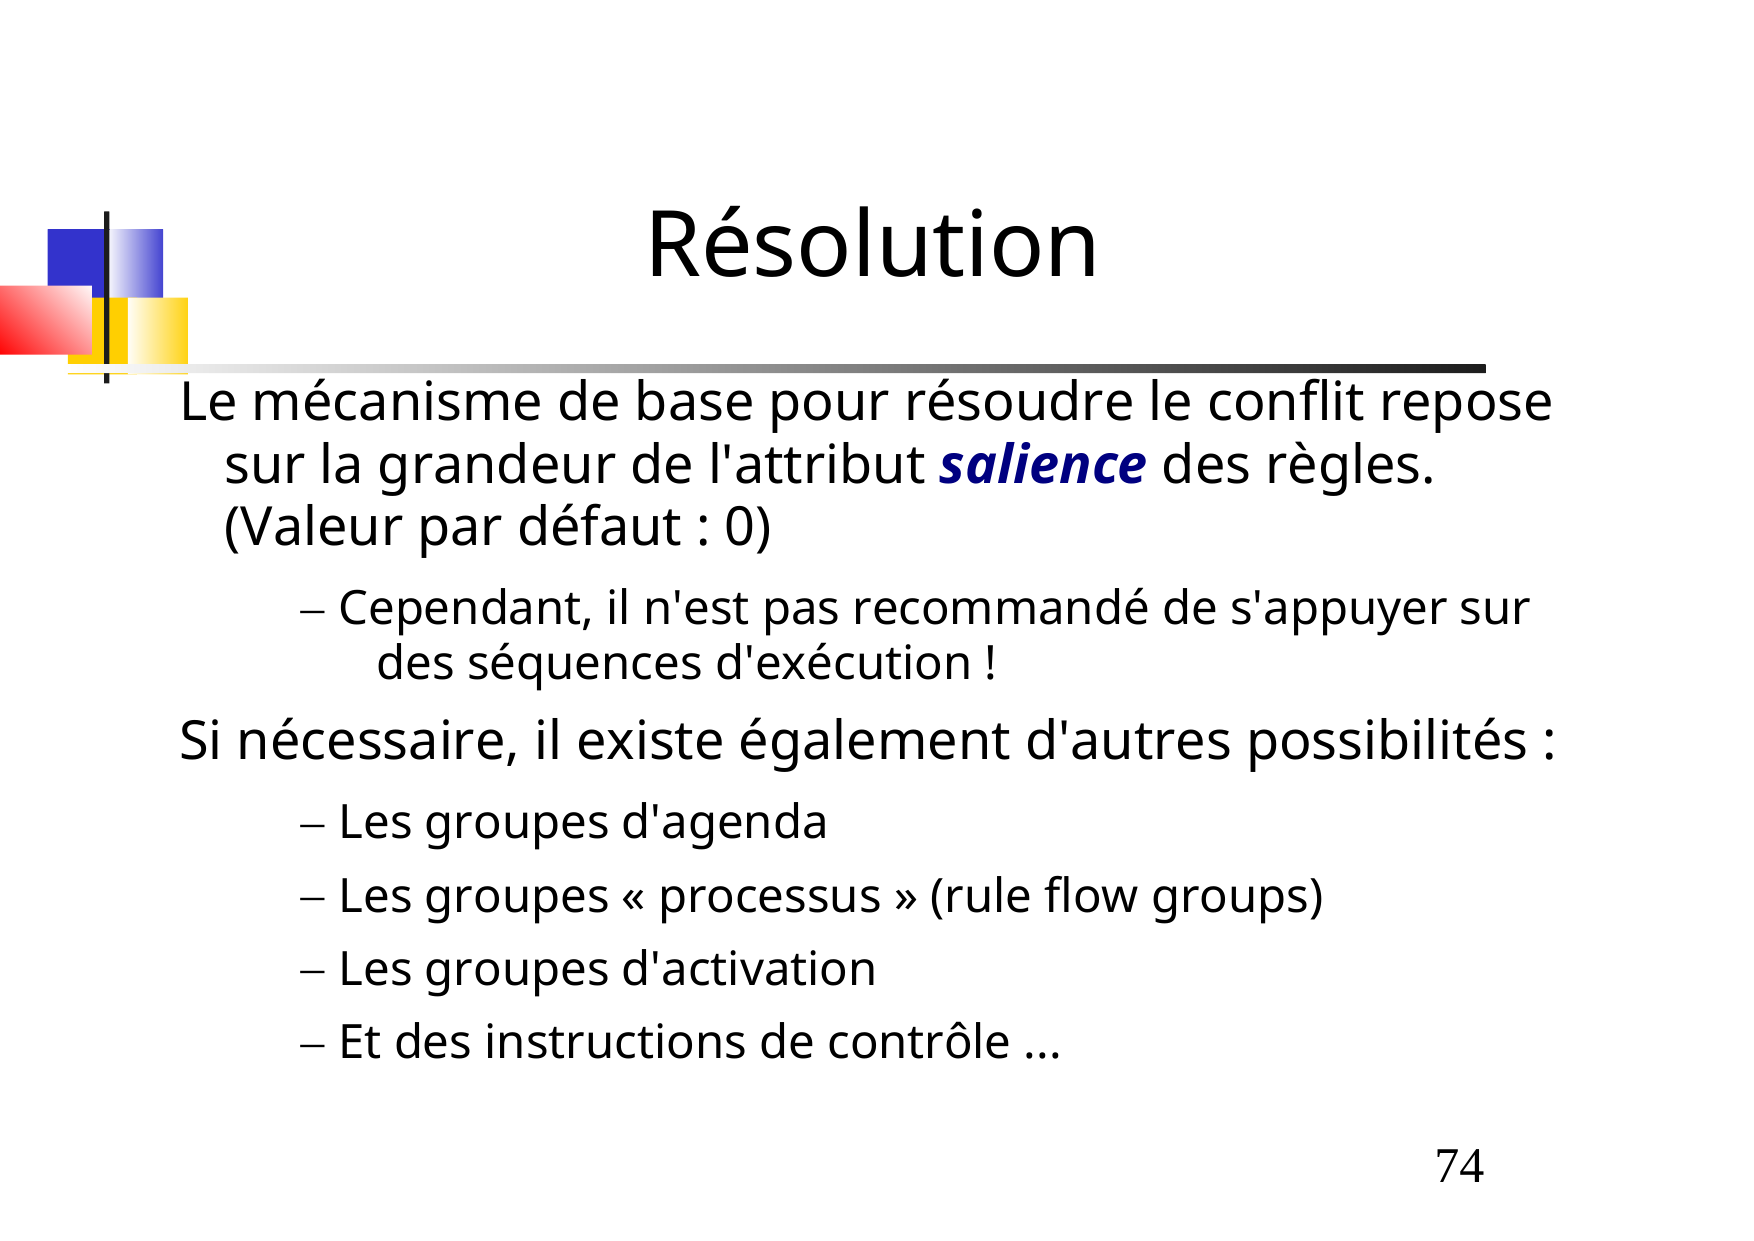

# Résolution
Le mécanisme de base pour résoudre le conflit repose sur la grandeur de l'attribut salience des règles. (Valeur par défaut : 0)
Cependant, il n'est pas recommandé de s'appuyer sur des séquences d'exécution !
Si nécessaire, il existe également d'autres possibilités :
Les groupes d'agenda
Les groupes « processus » (rule flow groups)
Les groupes d'activation
Et des instructions de contrôle ...